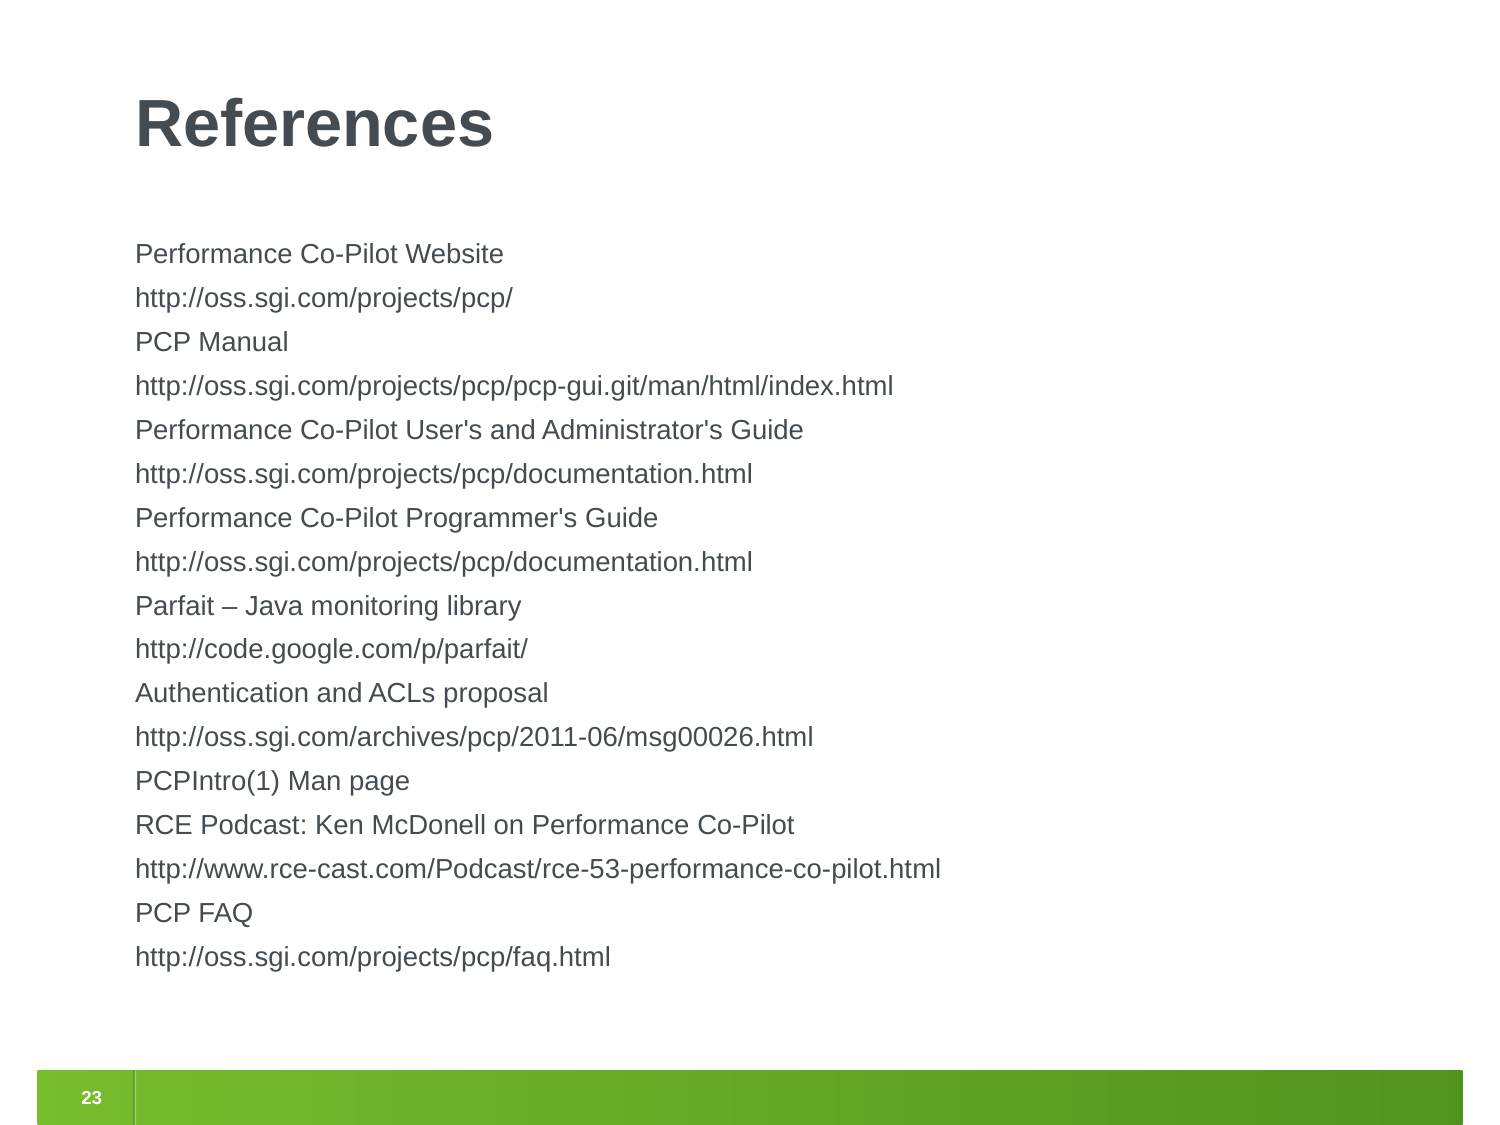

# References
Performance Co-Pilot Website
http://oss.sgi.com/projects/pcp/
PCP Manual
http://oss.sgi.com/projects/pcp/pcp-gui.git/man/html/index.html
Performance Co-Pilot User's and Administrator's Guide
http://oss.sgi.com/projects/pcp/documentation.html
Performance Co-Pilot Programmer's Guide
http://oss.sgi.com/projects/pcp/documentation.html
Parfait – Java monitoring library
http://code.google.com/p/parfait/
Authentication and ACLs proposal
http://oss.sgi.com/archives/pcp/2011-06/msg00026.html
PCPIntro(1) Man page
RCE Podcast: Ken McDonell on Performance Co-Pilot
http://www.rce-cast.com/Podcast/rce-53-performance-co-pilot.html
PCP FAQ
http://oss.sgi.com/projects/pcp/faq.html